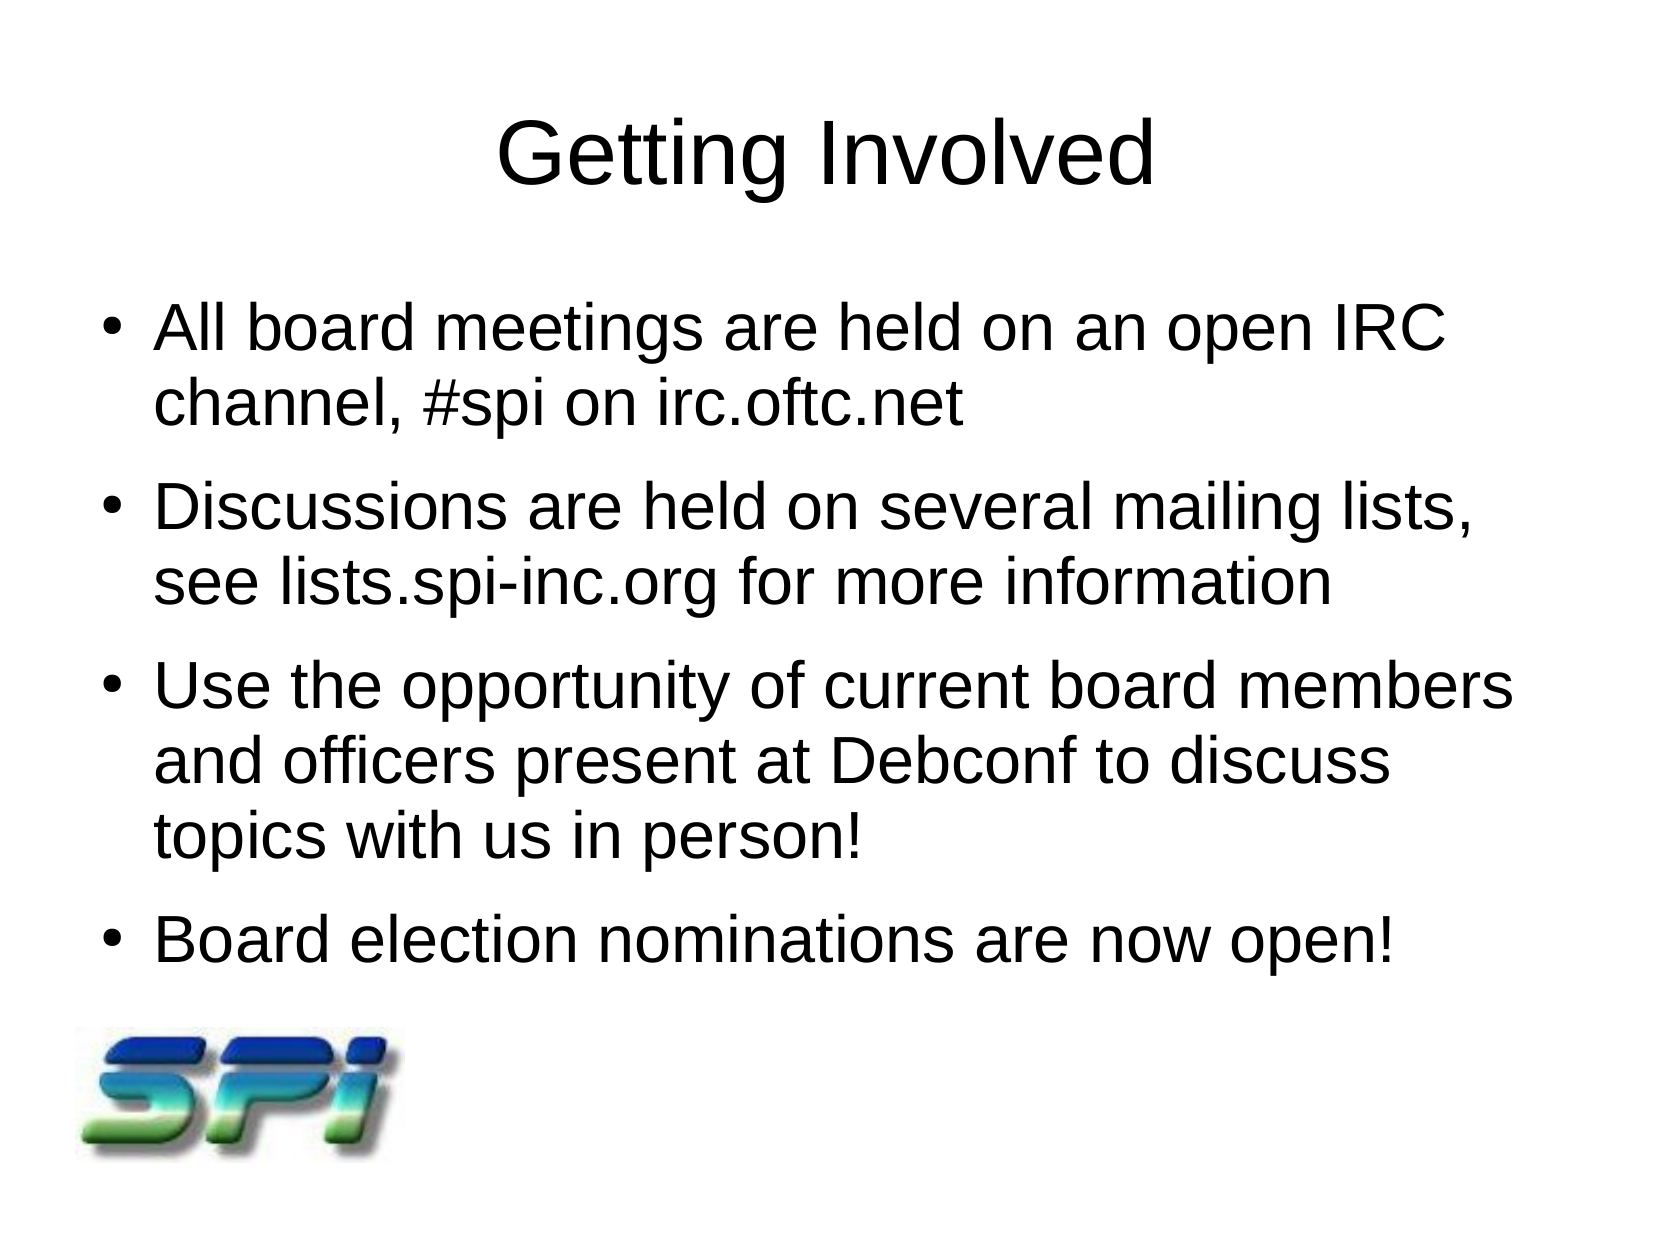

# Getting Involved
All board meetings are held on an open IRC channel, #spi on irc.oftc.net
Discussions are held on several mailing lists, see lists.spi-inc.org for more information
Use the opportunity of current board members and officers present at Debconf to discuss topics with us in person!
Board election nominations are now open!